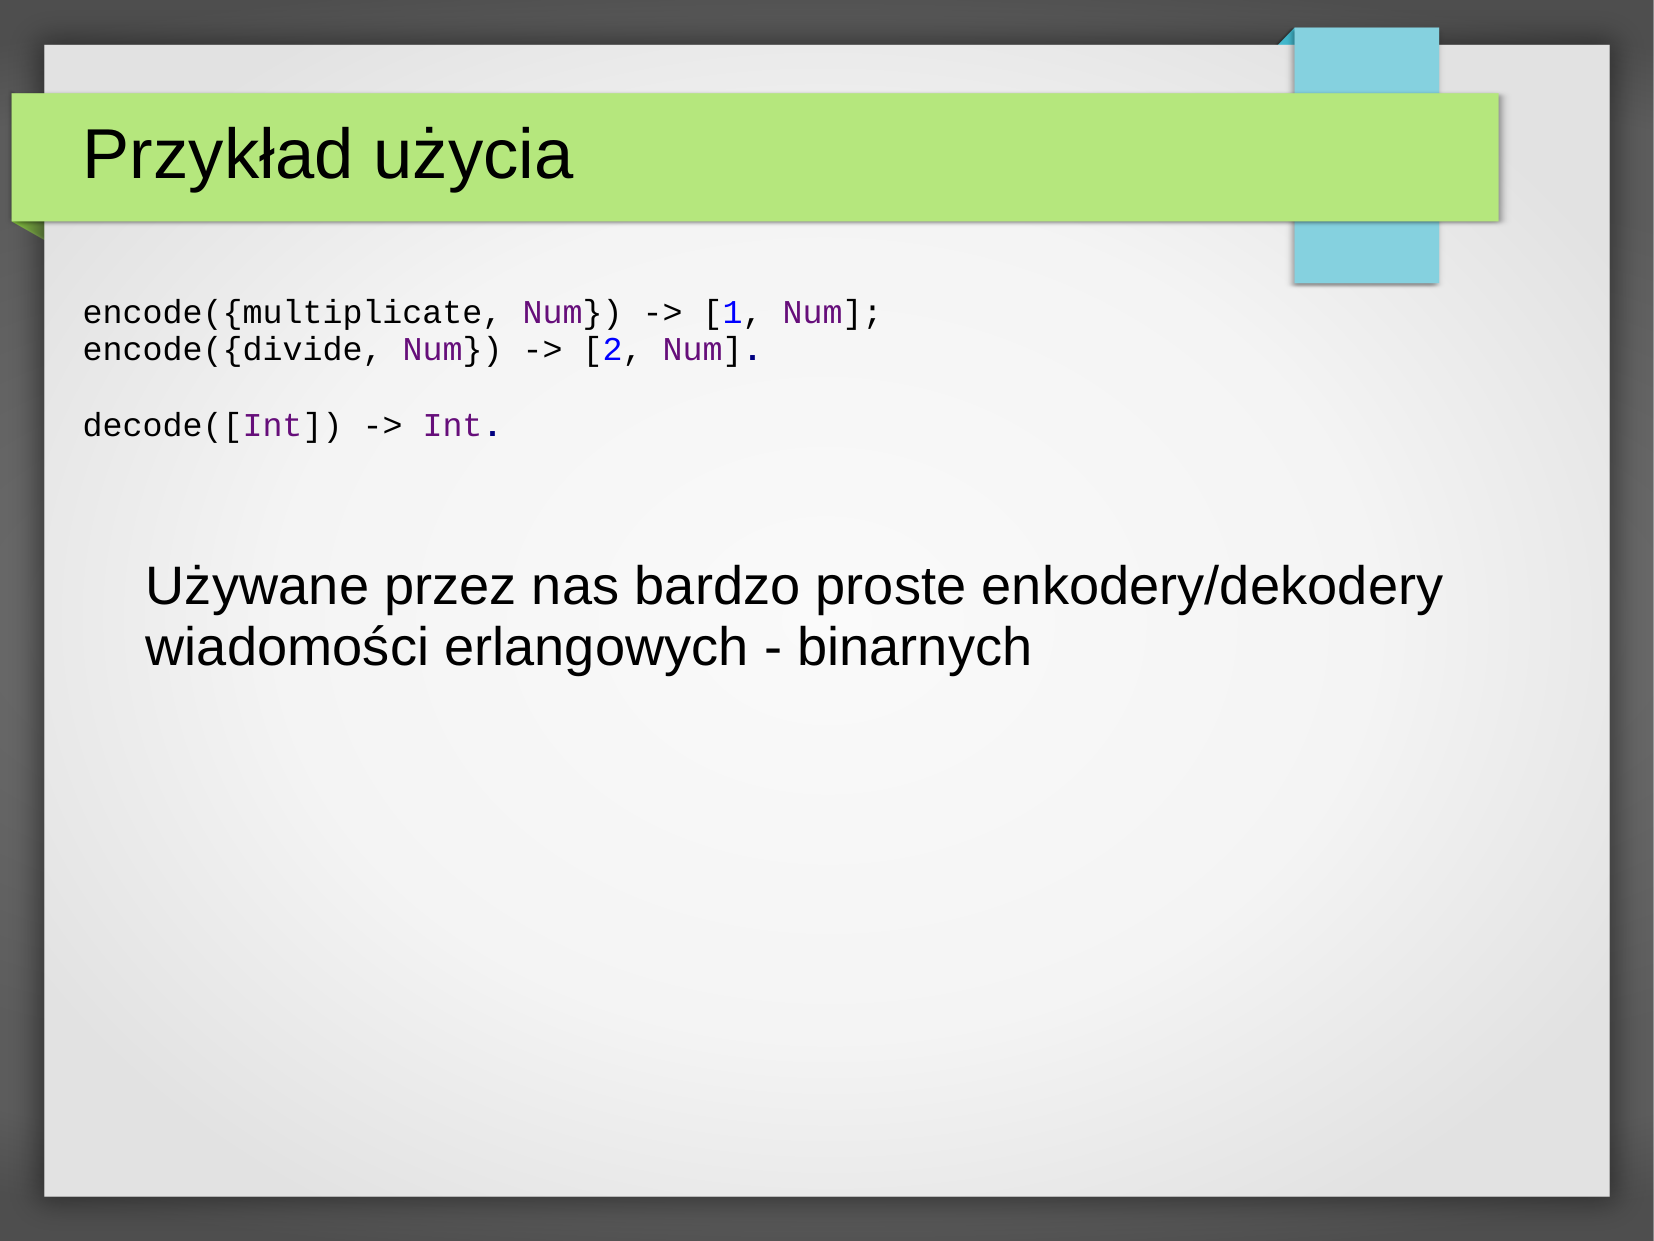

# Przykład użycia
encode({multiplicate, Num}) -> [1, Num];
encode({divide, Num}) -> [2, Num].
decode([Int]) -> Int.
Używane przez nas bardzo proste enkodery/dekodery wiadomości erlangowych - binarnych